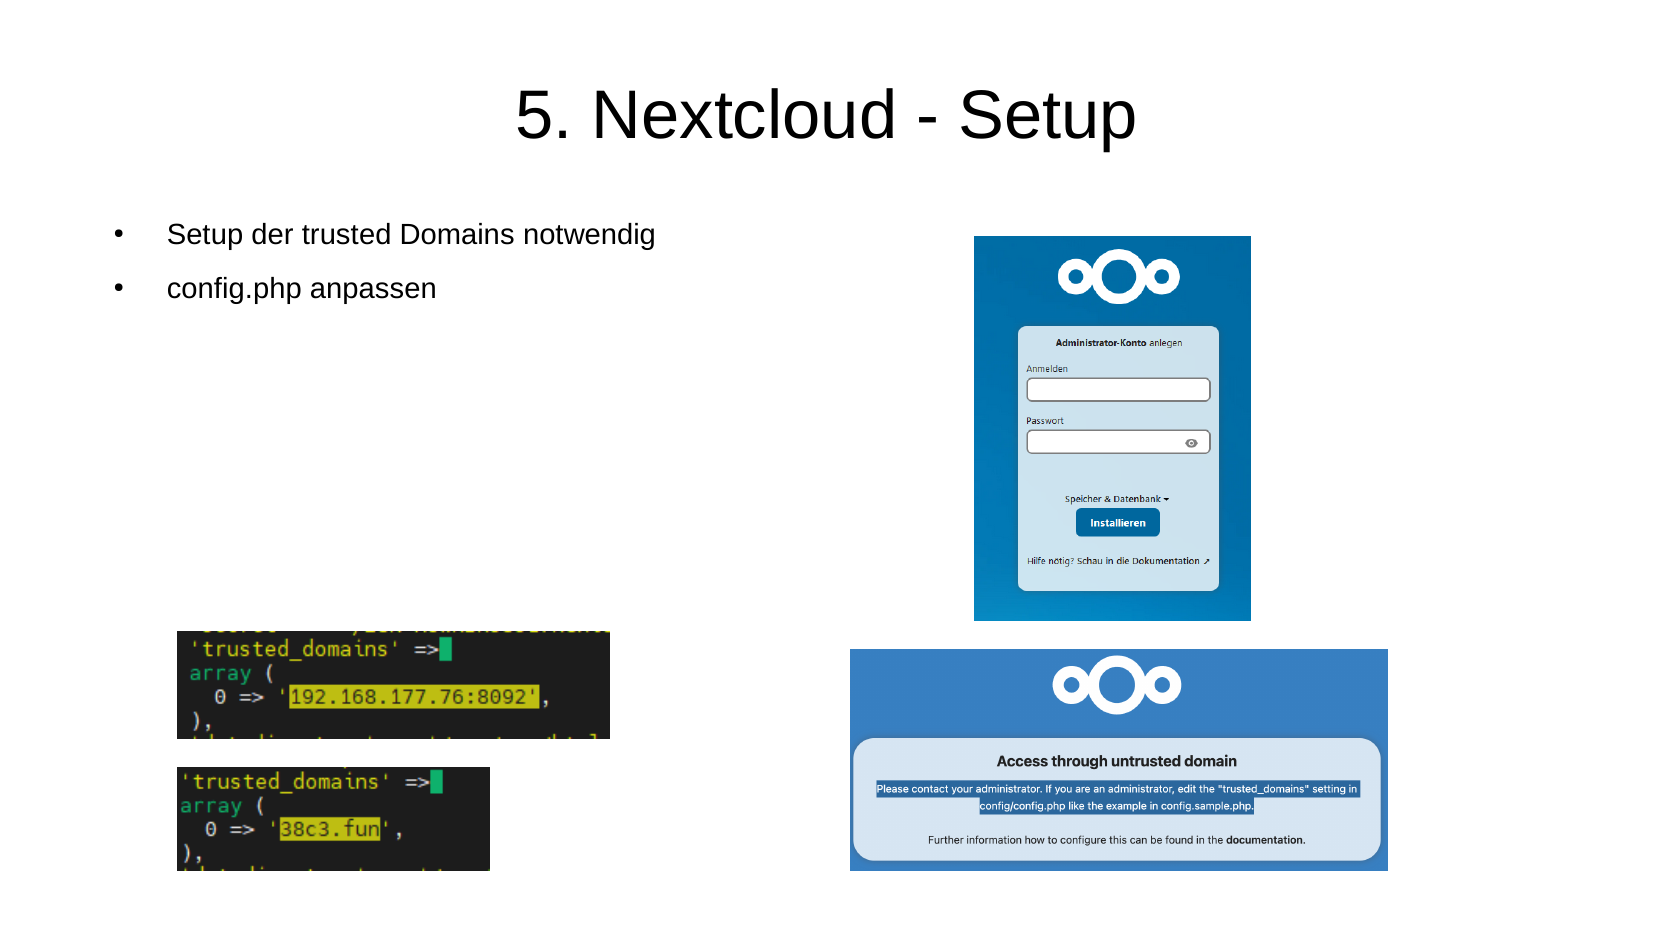

# 5. Nextcloud - Setup
Setup der trusted Domains notwendig
config.php anpassen